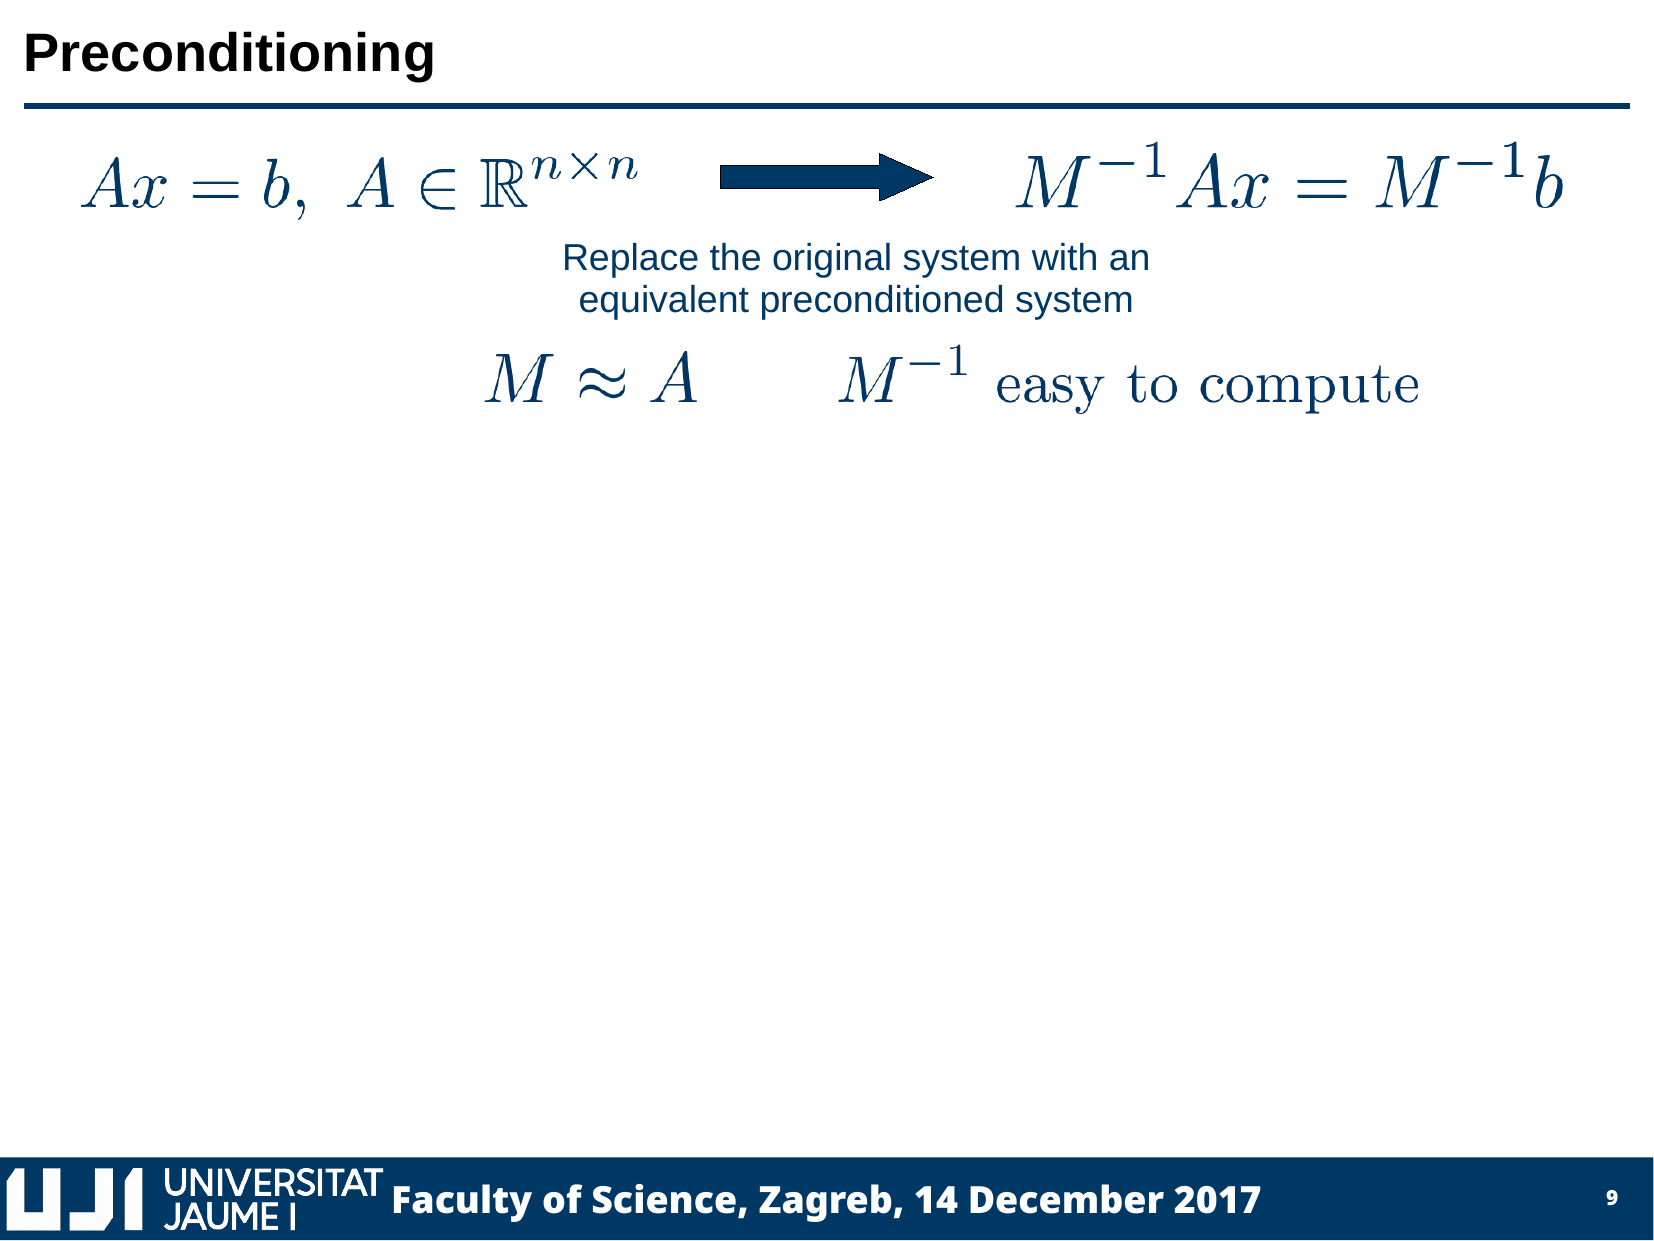

# Preconditioning
Replace the original system with an equivalent preconditioned system
Faculty of Science, Zagreb, 14 December 2017
9